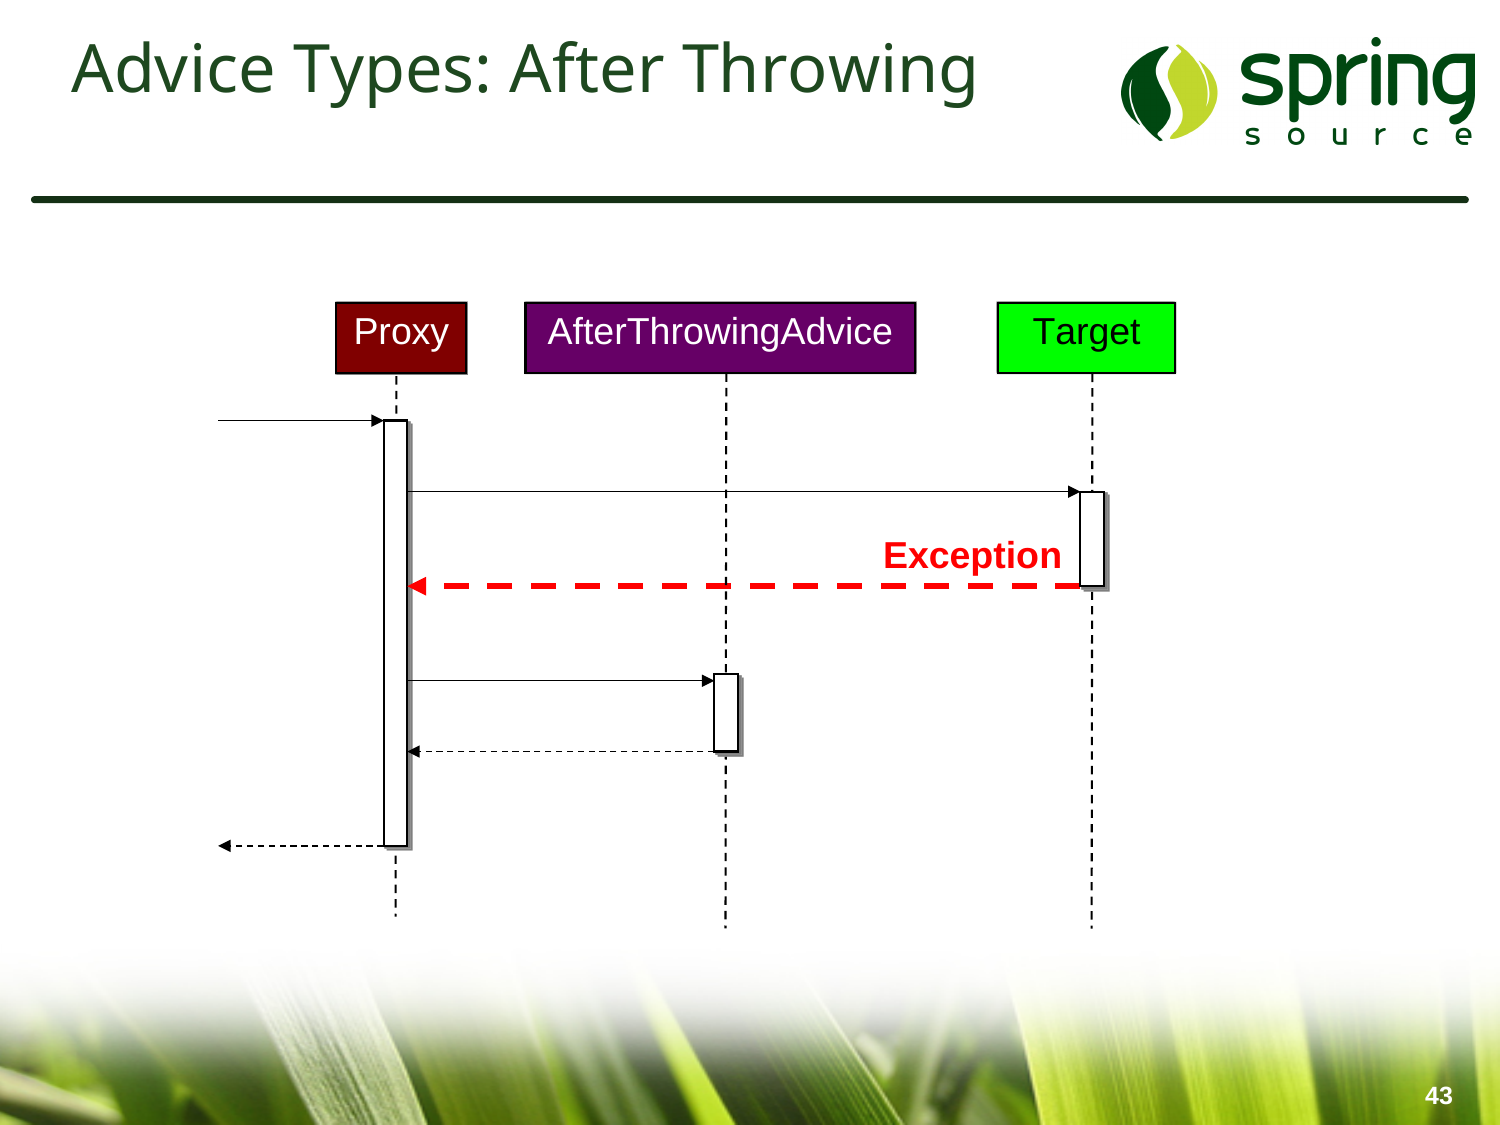

# Advice Types: After Throwing
Proxy
AfterThrowingAdvice
Target
Exception